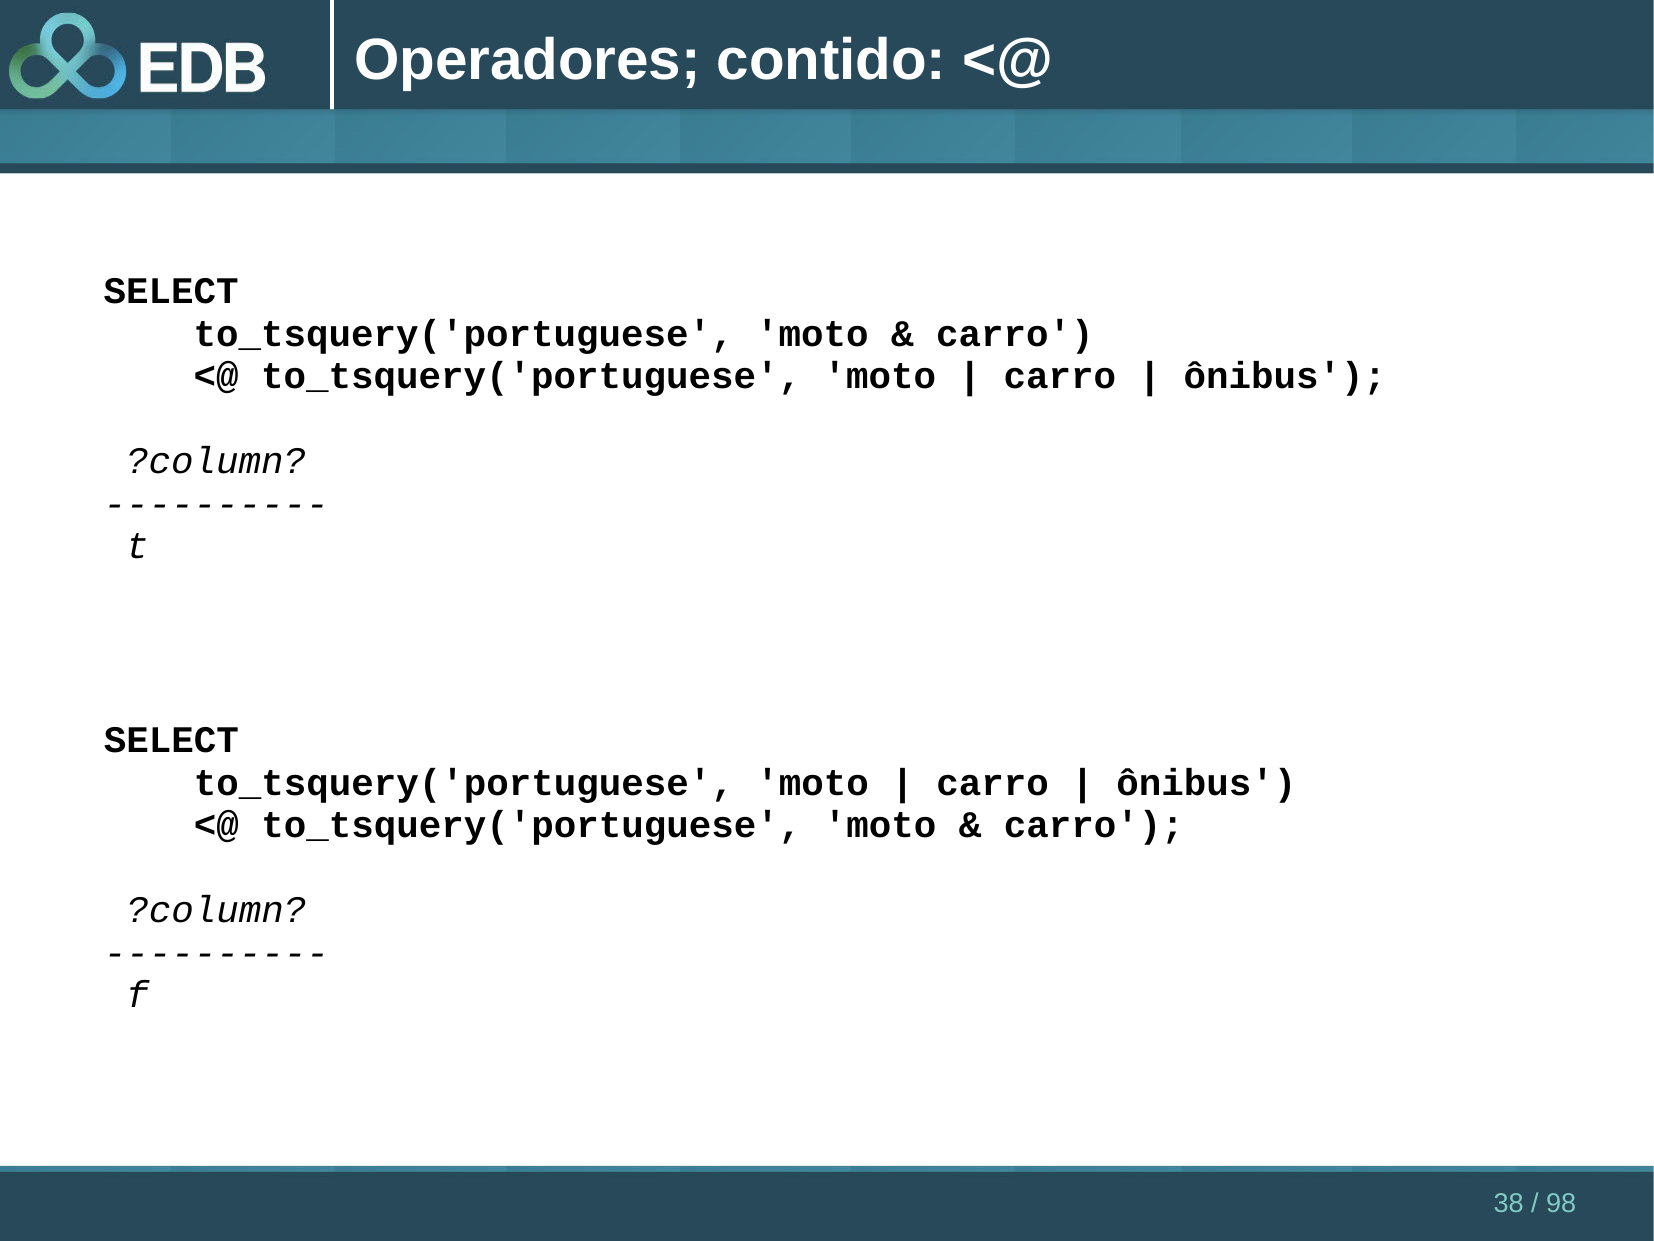

# Operadores; contido: <@
SELECT
 to_tsquery('portuguese', 'moto & carro')
 <@ to_tsquery('portuguese', 'moto | carro | ônibus');
 ?column?
----------
 t
SELECT
 to_tsquery('portuguese', 'moto | carro | ônibus')
 <@ to_tsquery('portuguese', 'moto & carro');
 ?column?
----------
 f